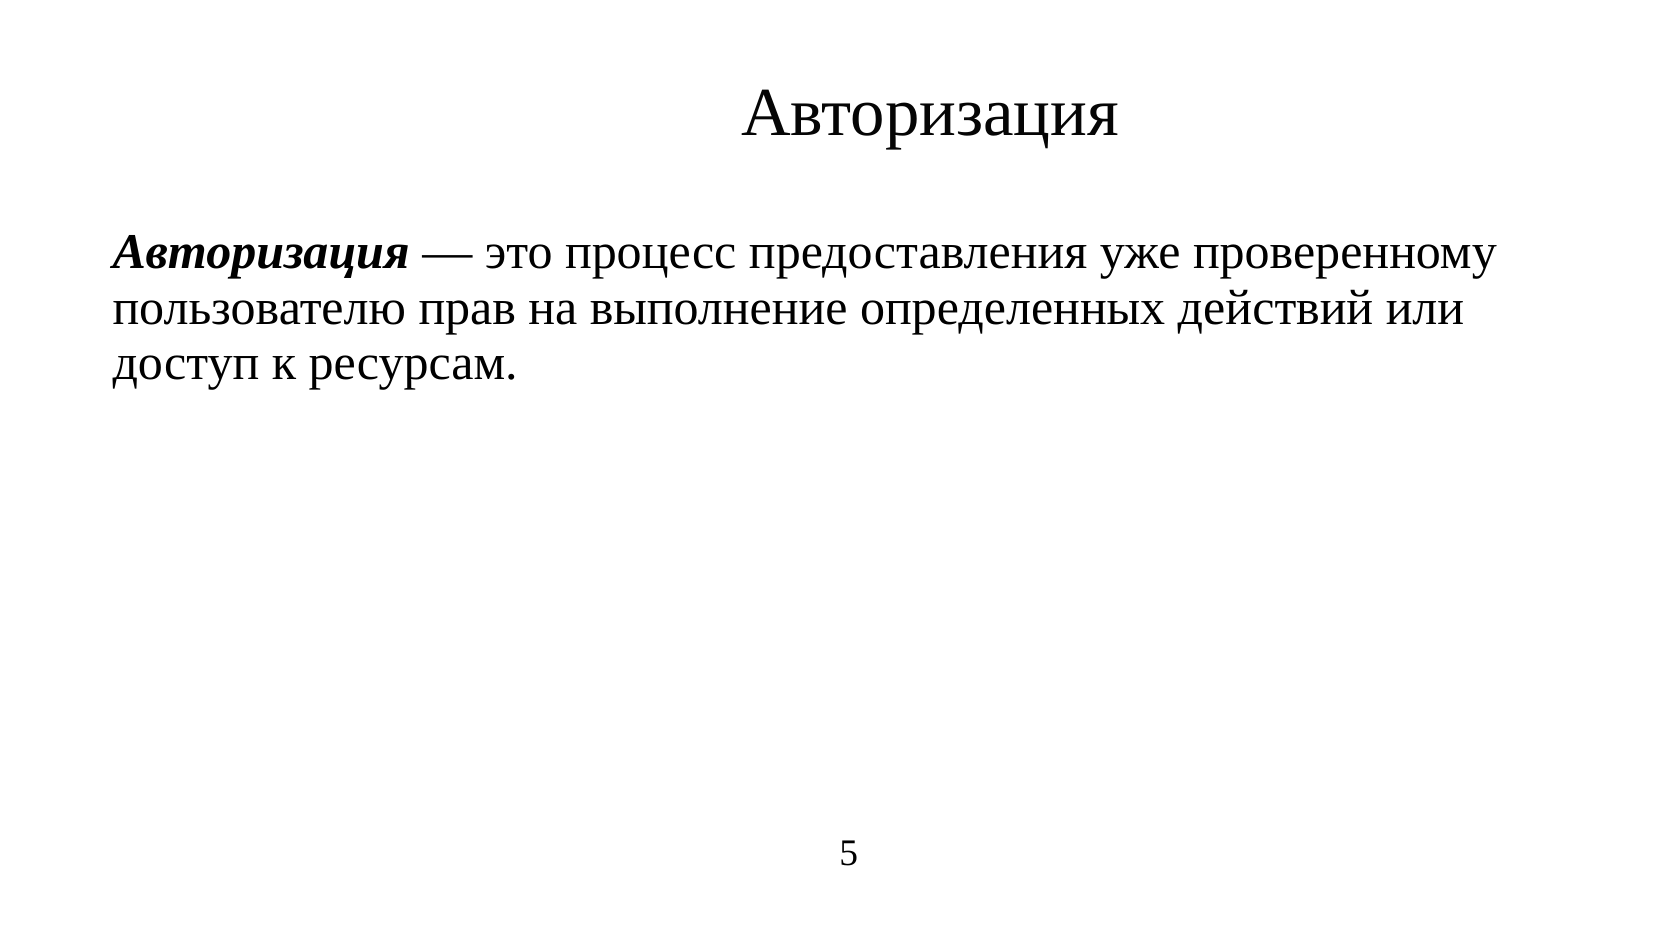

# Авторизация
Авторизация — это процесс предоставления уже проверенному пользователю прав на выполнение определенных действий или доступ к ресурсам.
5
6